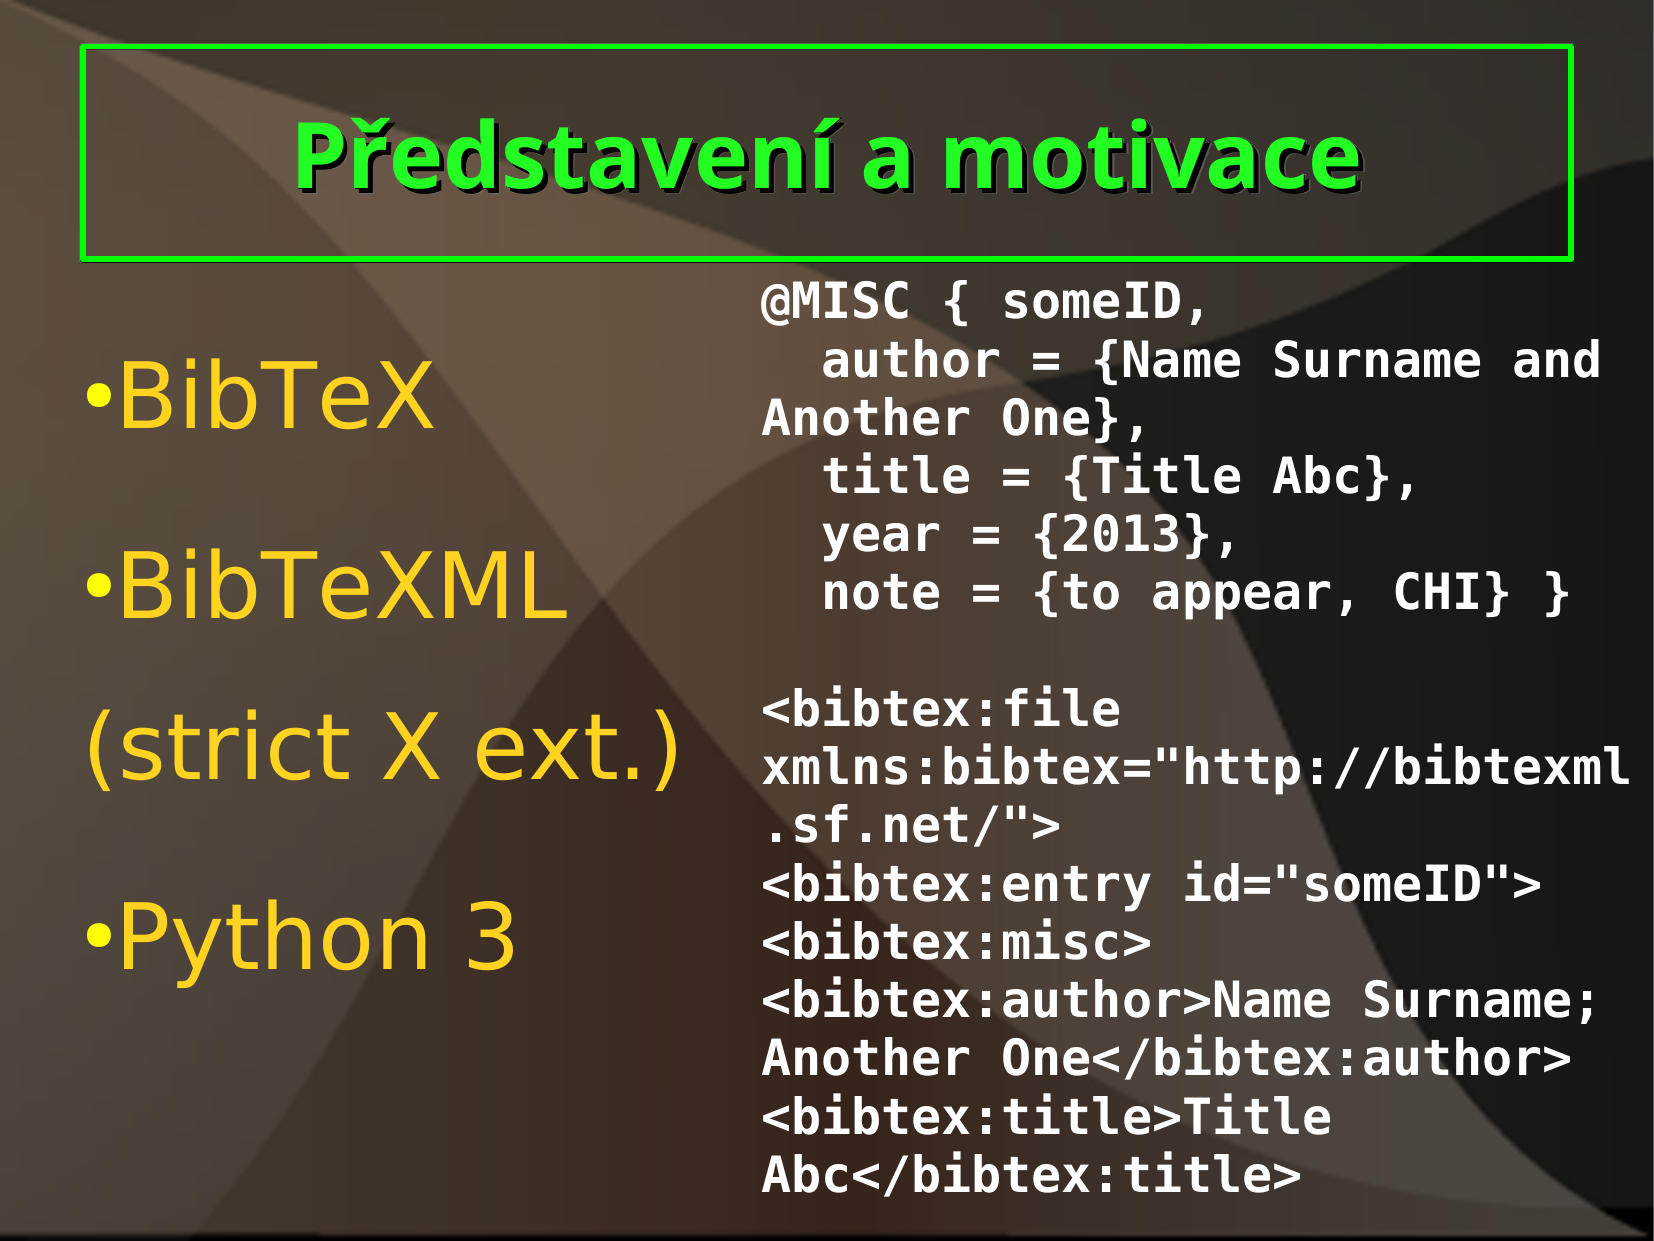

# Představení a motivace
@MISC { someID,
 author = {Name Surname and Another One},
 title = {Title Abc},
 year = {2013},
 note = {to appear, CHI} }
<bibtex:file xmlns:bibtex="http://bibtexml.sf.net/">
<bibtex:entry id="someID">
<bibtex:misc>
<bibtex:author>Name Surname; Another One</bibtex:author>
<bibtex:title>Title Abc</bibtex:title>
BibTeX
BibTeXML (strict X ext.)
Python 3